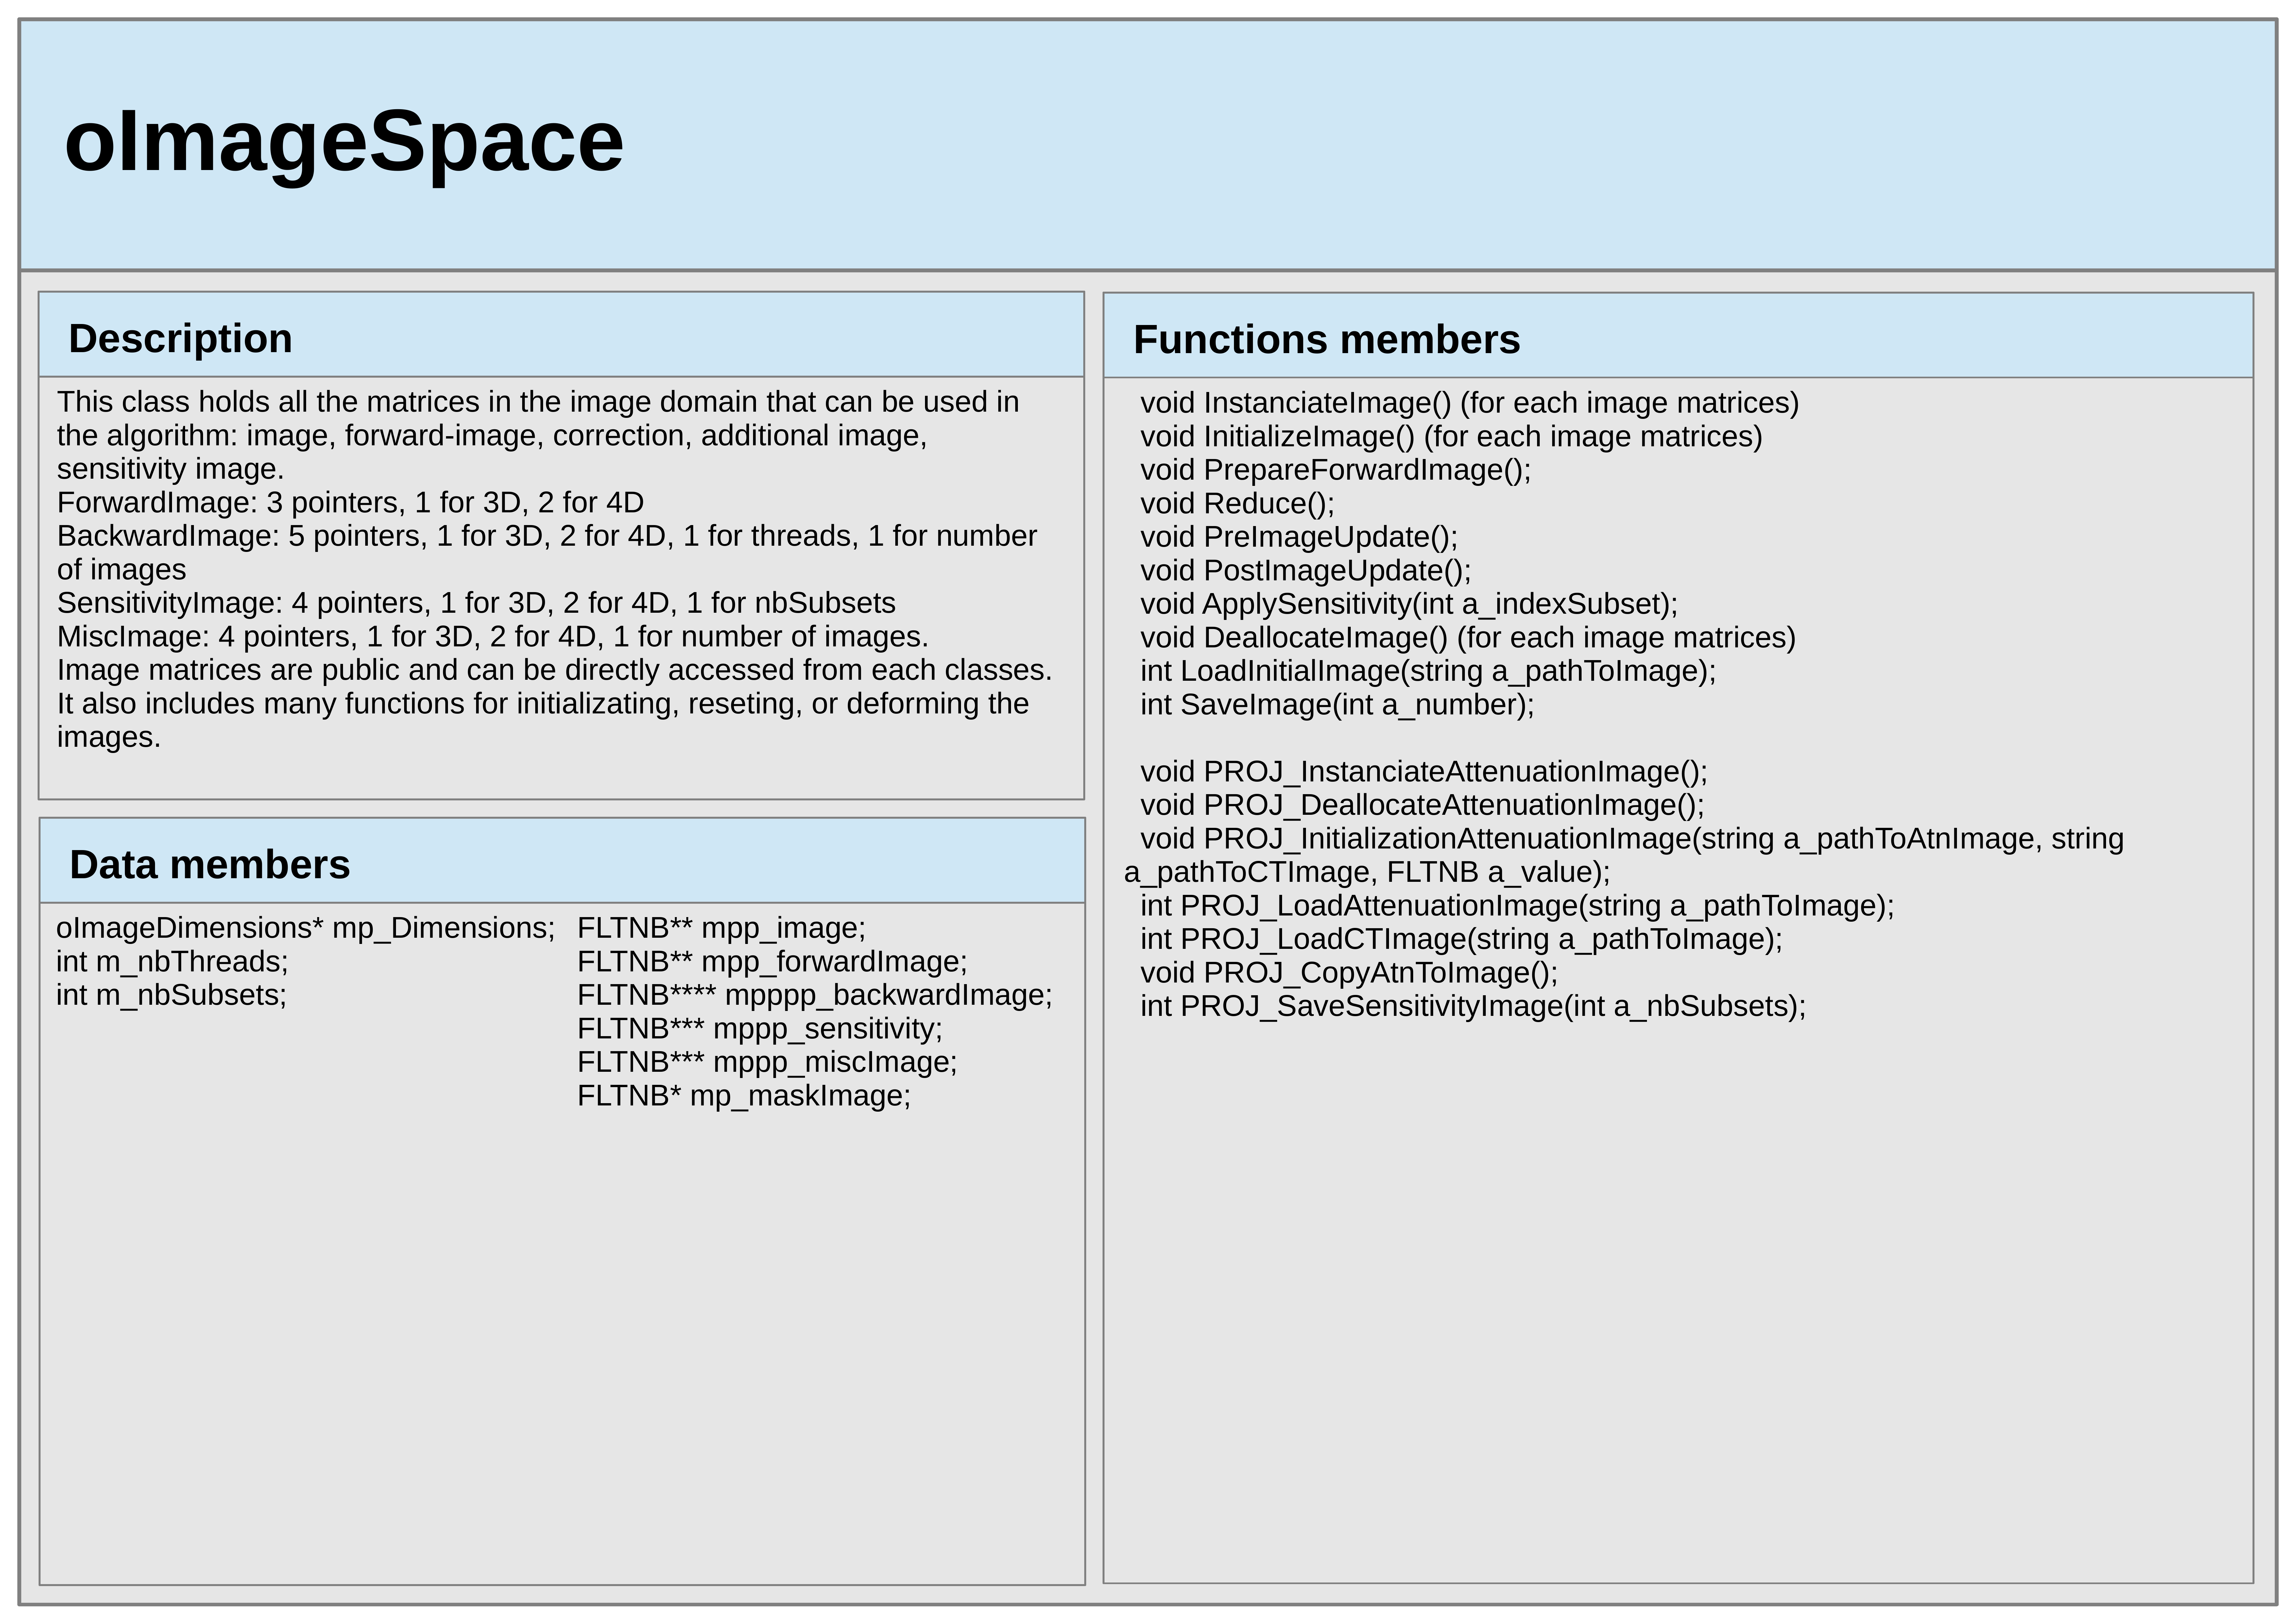

oImageSpace
Description
Functions members
This class holds all the matrices in the image domain that can be used in the algorithm: image, forward-image, correction, additional image, sensitivity image.
ForwardImage: 3 pointers, 1 for 3D, 2 for 4D
BackwardImage: 5 pointers, 1 for 3D, 2 for 4D, 1 for threads, 1 for number of images
SensitivityImage: 4 pointers, 1 for 3D, 2 for 4D, 1 for nbSubsets
MiscImage: 4 pointers, 1 for 3D, 2 for 4D, 1 for number of images.
Image matrices are public and can be directly accessed from each classes.
It also includes many functions for initializating, reseting, or deforming the images.
 void InstanciateImage() (for each image matrices)
 void InitializeImage() (for each image matrices)
 void PrepareForwardImage();
 void Reduce();
 void PreImageUpdate();
 void PostImageUpdate();
 void ApplySensitivity(int a_indexSubset);
 void DeallocateImage() (for each image matrices)
 int LoadInitialImage(string a_pathToImage);
 int SaveImage(int a_number);
 void PROJ_InstanciateAttenuationImage();
 void PROJ_DeallocateAttenuationImage();
 void PROJ_InitializationAttenuationImage(string a_pathToAtnImage, string a_pathToCTImage, FLTNB a_value);
 int PROJ_LoadAttenuationImage(string a_pathToImage);
 int PROJ_LoadCTImage(string a_pathToImage);
 void PROJ_CopyAtnToImage();
 int PROJ_SaveSensitivityImage(int a_nbSubsets);
Data members
oImageDimensions* mp_Dimensions;
int m_nbThreads;
int m_nbSubsets;
FLTNB** mpp_image;
FLTNB** mpp_forwardImage;
FLTNB**** mpppp_backwardImage;
FLTNB*** mppp_sensitivity;
FLTNB*** mppp_miscImage;
FLTNB* mp_maskImage;